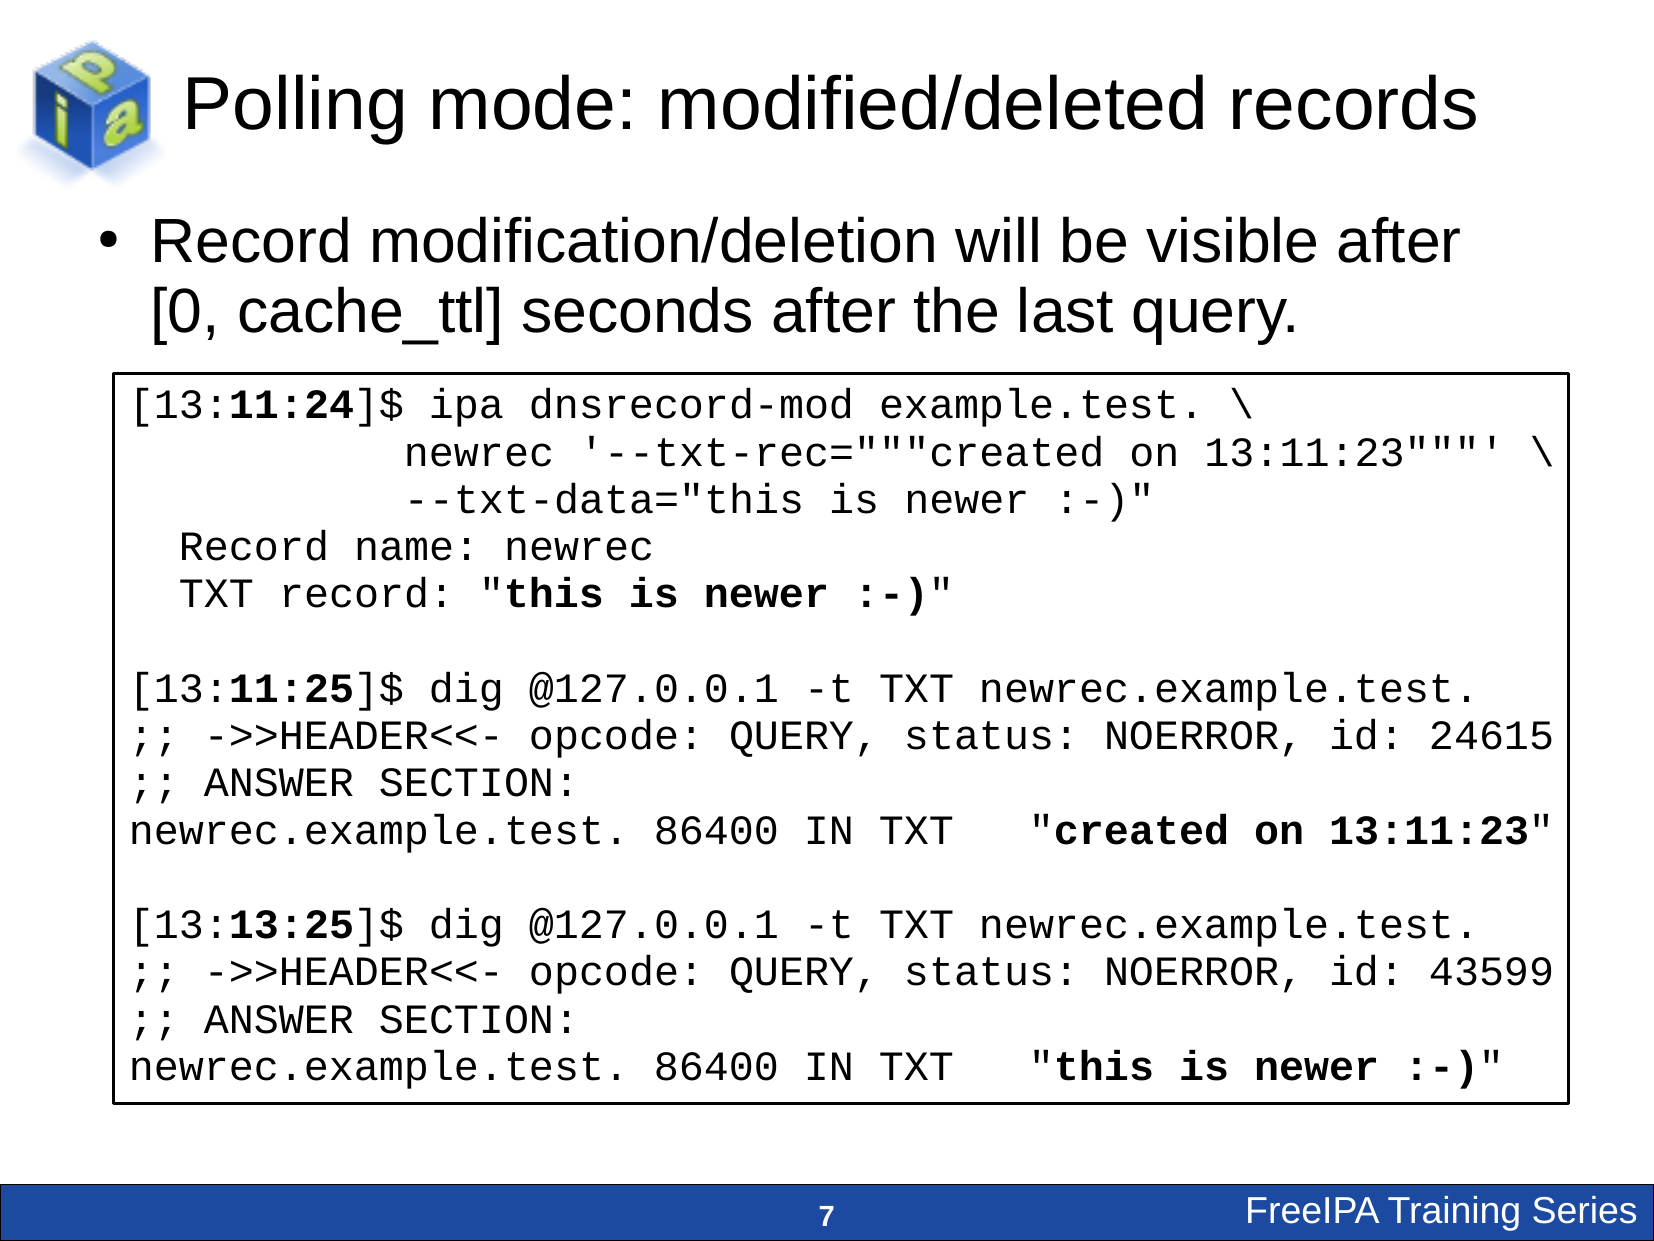

# Polling mode: modified/deleted records
Record modification/deletion will be visible after
[0, cache_ttl] seconds after the last query.
[13:11:24]$ ipa dnsrecord-mod example.test. \
 newrec '--txt-rec="""created on 13:11:23"""' \
 --txt-data="this is newer :-)"
 Record name: newrec
 TXT record: "this is newer :-)"
[13:11:25]$ dig @127.0.0.1 -t TXT newrec.example.test.
;; ->>HEADER<<- opcode: QUERY, status: NOERROR, id: 24615
;; ANSWER SECTION:
newrec.example.test.	86400	IN	TXT	"created on 13:11:23"
[13:13:25]$ dig @127.0.0.1 -t TXT newrec.example.test.
;; ->>HEADER<<- opcode: QUERY, status: NOERROR, id: 43599
;; ANSWER SECTION:
newrec.example.test.	86400	IN	TXT	"this is newer :-)"
7